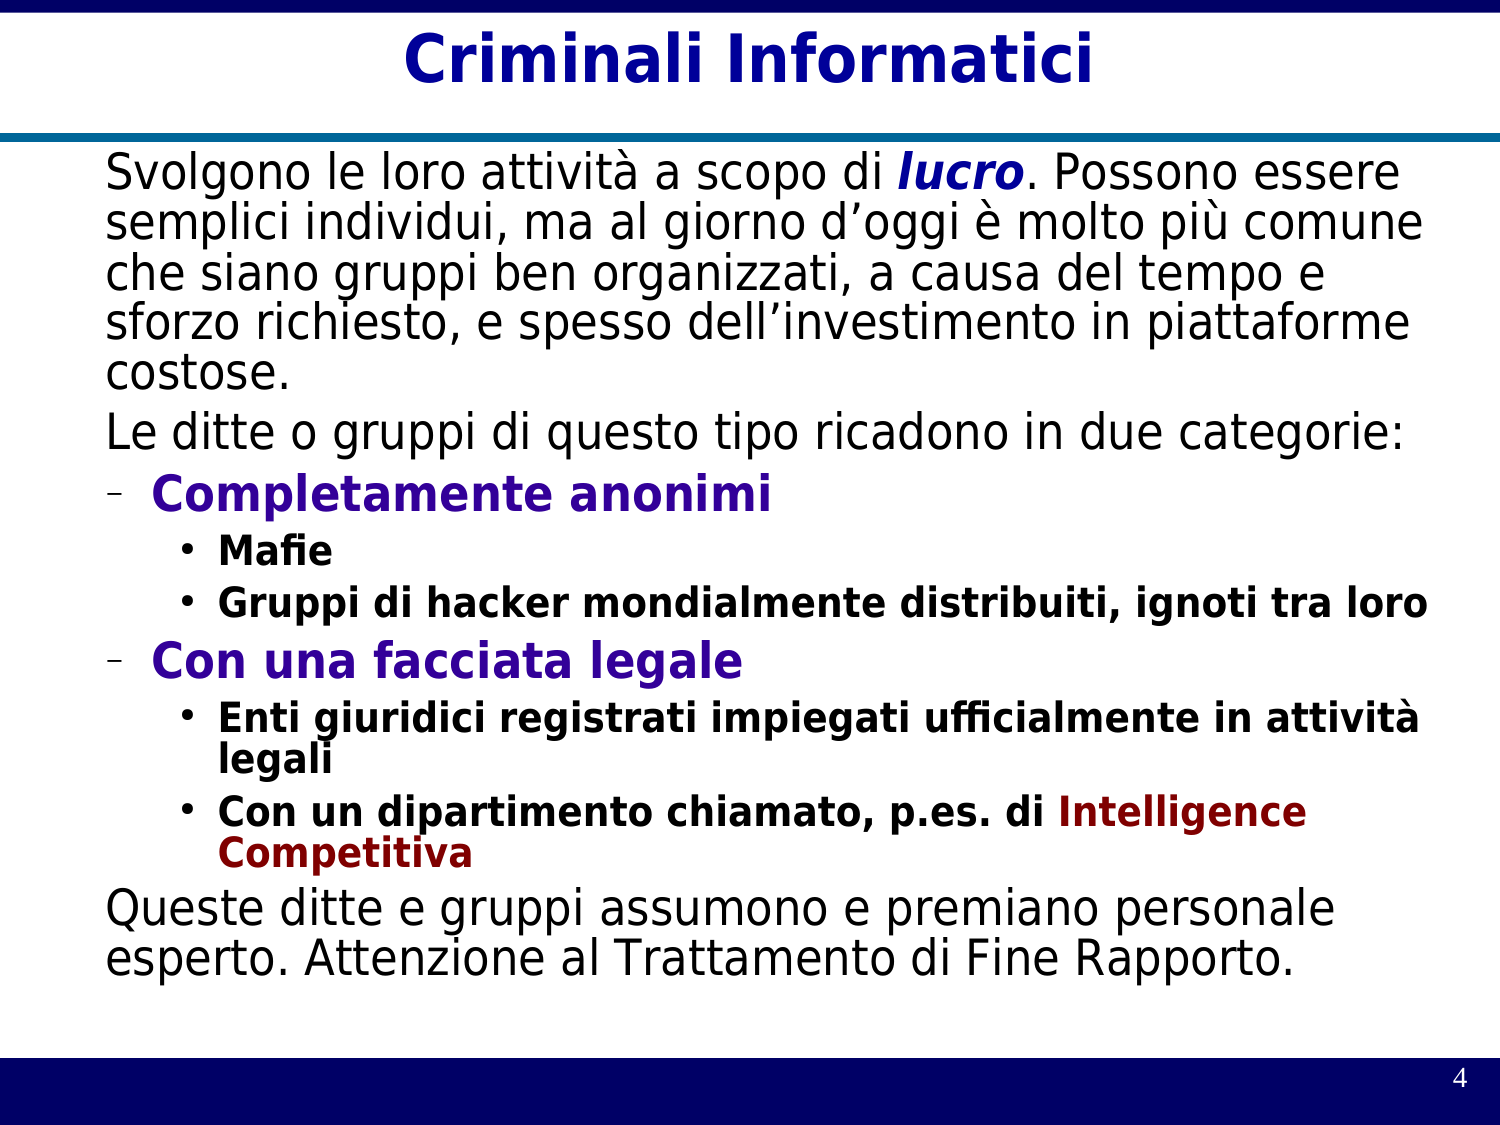

# Criminali Informatici
Svolgono le loro attività a scopo di lucro. Possono essere semplici individui, ma al giorno d’oggi è molto più comune che siano gruppi ben organizzati, a causa del tempo e sforzo richiesto, e spesso dell’investimento in piattaforme costose.
Le ditte o gruppi di questo tipo ricadono in due categorie:
Completamente anonimi
Mafie
Gruppi di hacker mondialmente distribuiti, ignoti tra loro
Con una facciata legale
Enti giuridici registrati impiegati ufficialmente in attività legali
Con un dipartimento chiamato, p.es. di Intelligence Competitiva
Queste ditte e gruppi assumono e premiano personale esperto. Attenzione al Trattamento di Fine Rapporto.